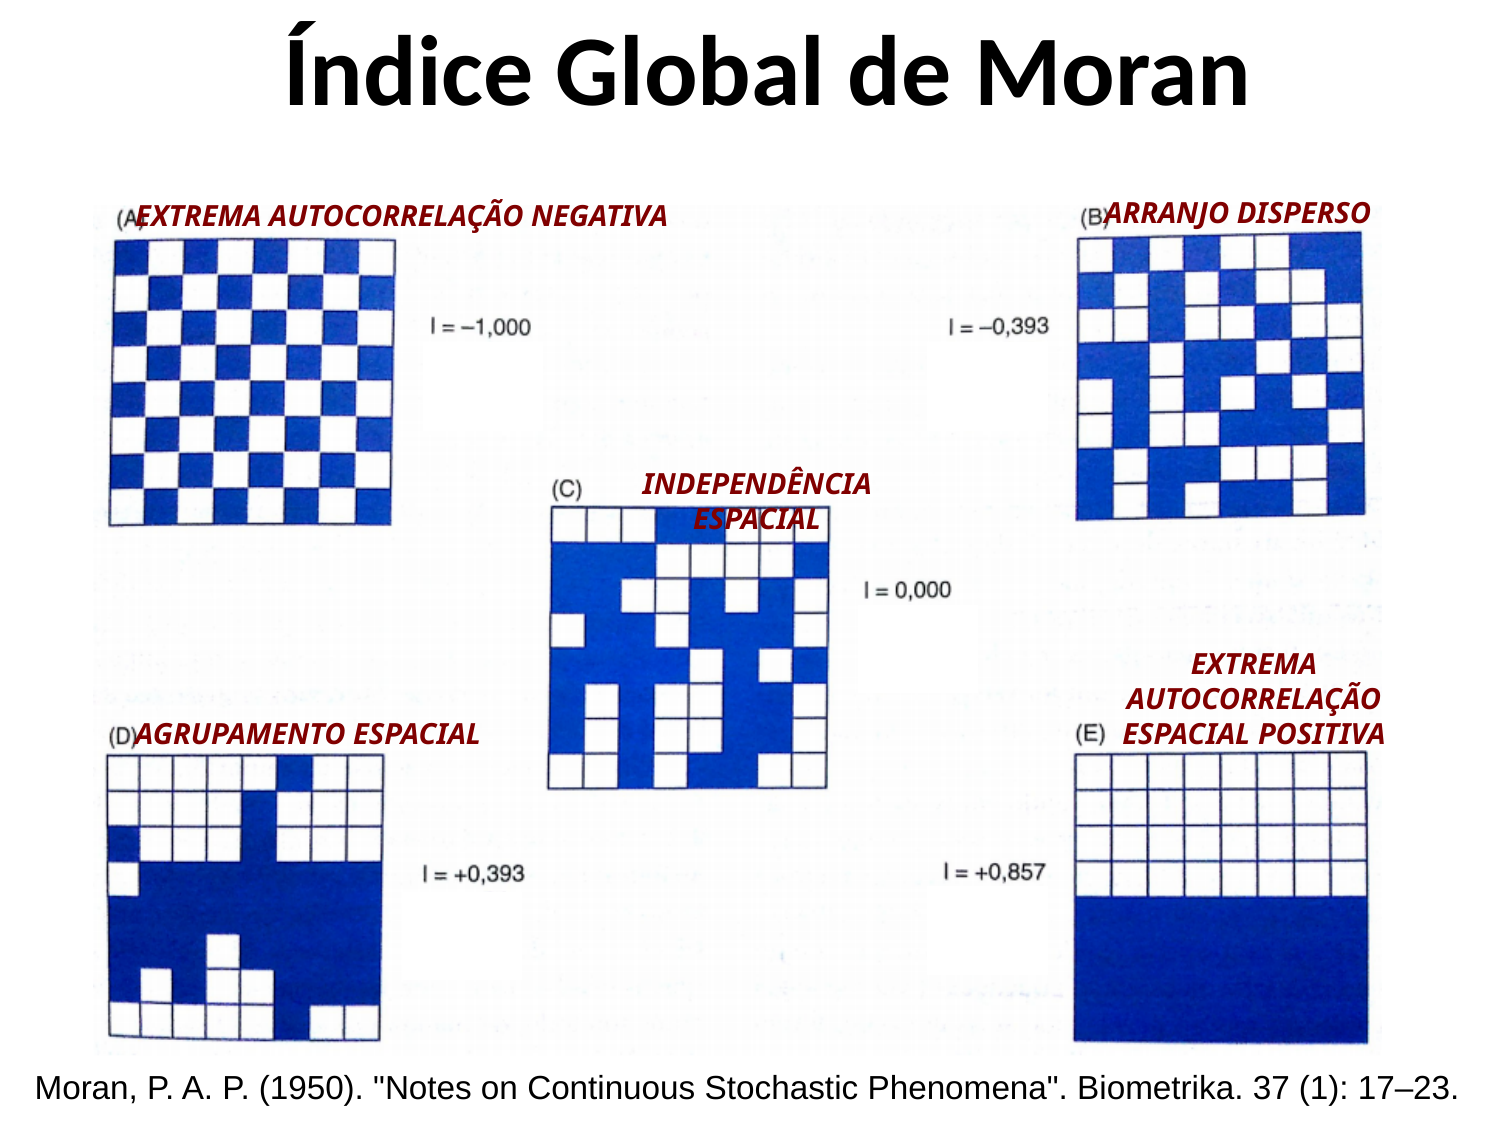

Índice Global de Moran
ARRANJO DISPERSO
EXTREMA AUTOCORRELAÇÃO NEGATIVA
INDEPENDÊNCIA ESPACIAL
EXTREMA AUTOCORRELAÇÃO ESPACIAL POSITIVA
AGRUPAMENTO ESPACIAL
 Moran, P. A. P. (1950). "Notes on Continuous Stochastic Phenomena". Biometrika. 37 (1): 17–23.